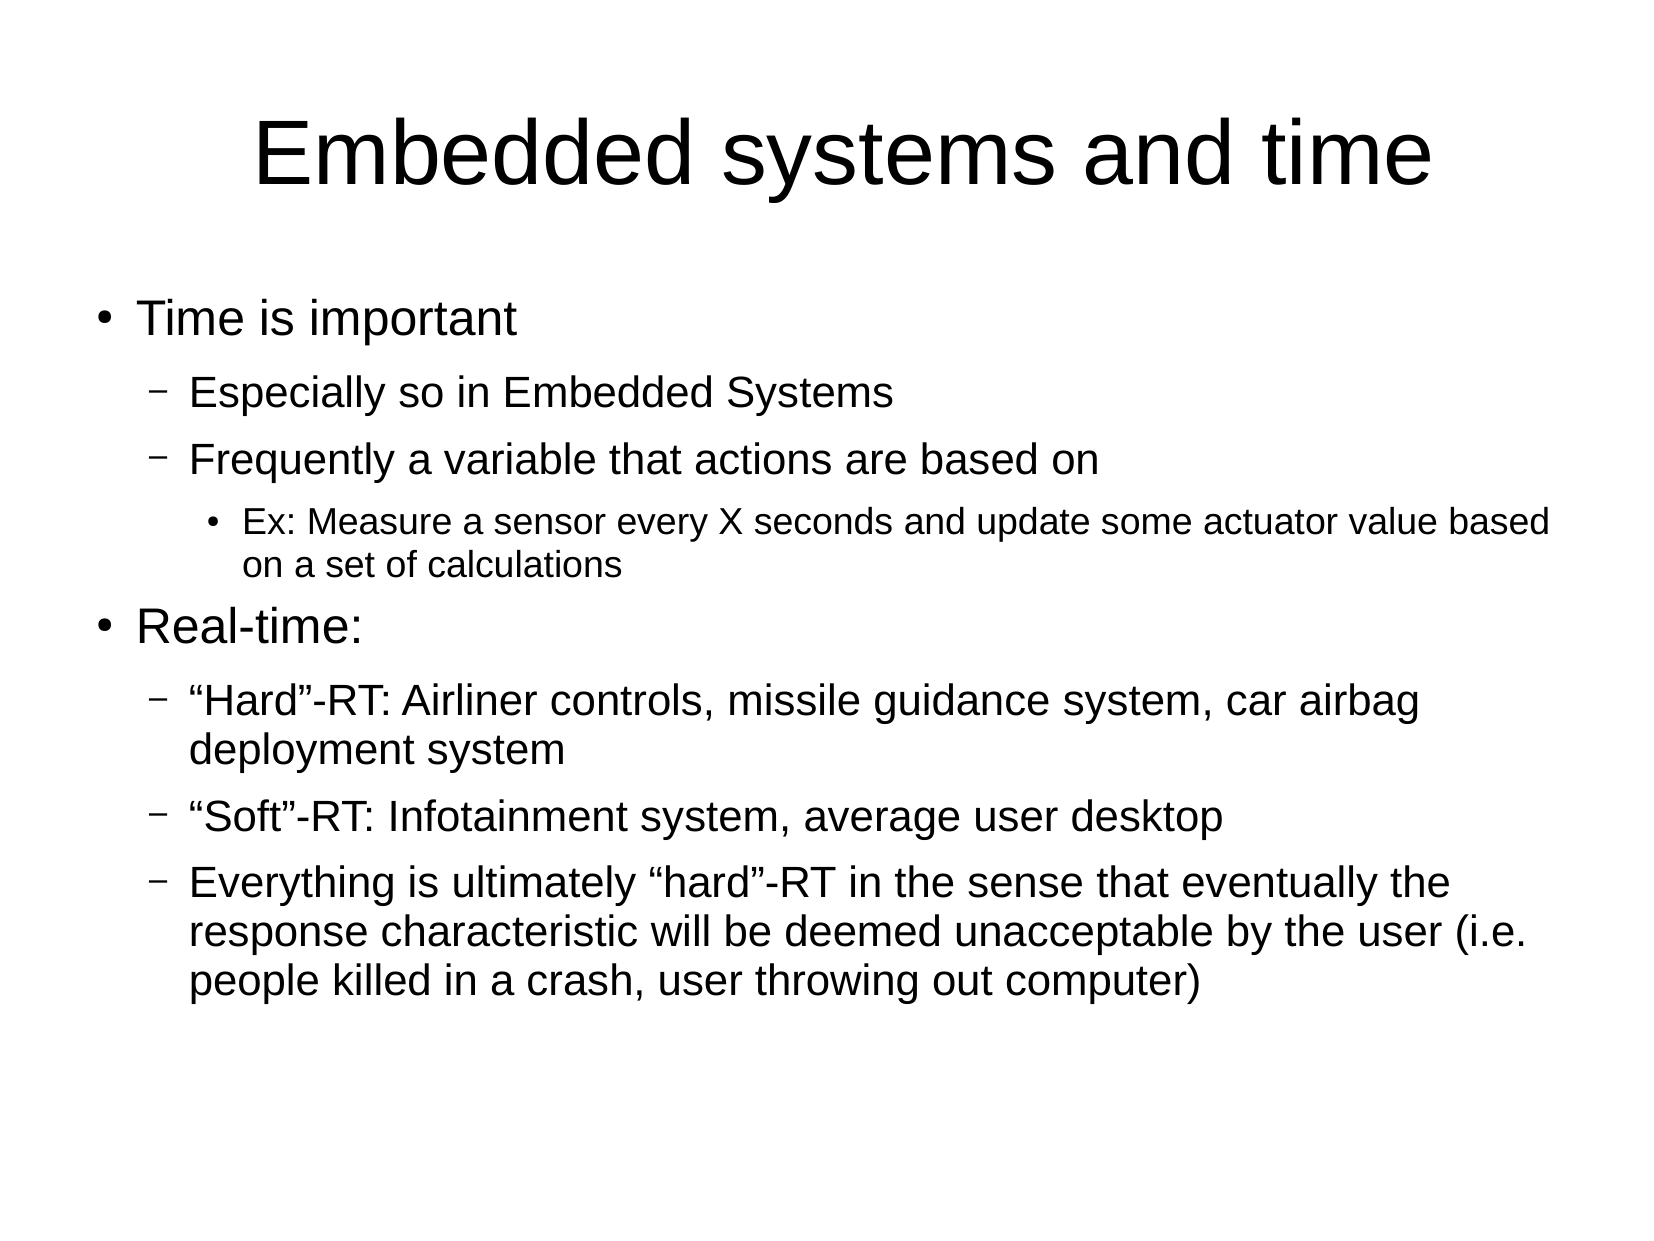

# Embedded systems and time
Time is important
Especially so in Embedded Systems
Frequently a variable that actions are based on
Ex: Measure a sensor every X seconds and update some actuator value based on a set of calculations
Real-time:
“Hard”-RT: Airliner controls, missile guidance system, car airbag deployment system
“Soft”-RT: Infotainment system, average user desktop
Everything is ultimately “hard”-RT in the sense that eventually the response characteristic will be deemed unacceptable by the user (i.e. people killed in a crash, user throwing out computer)